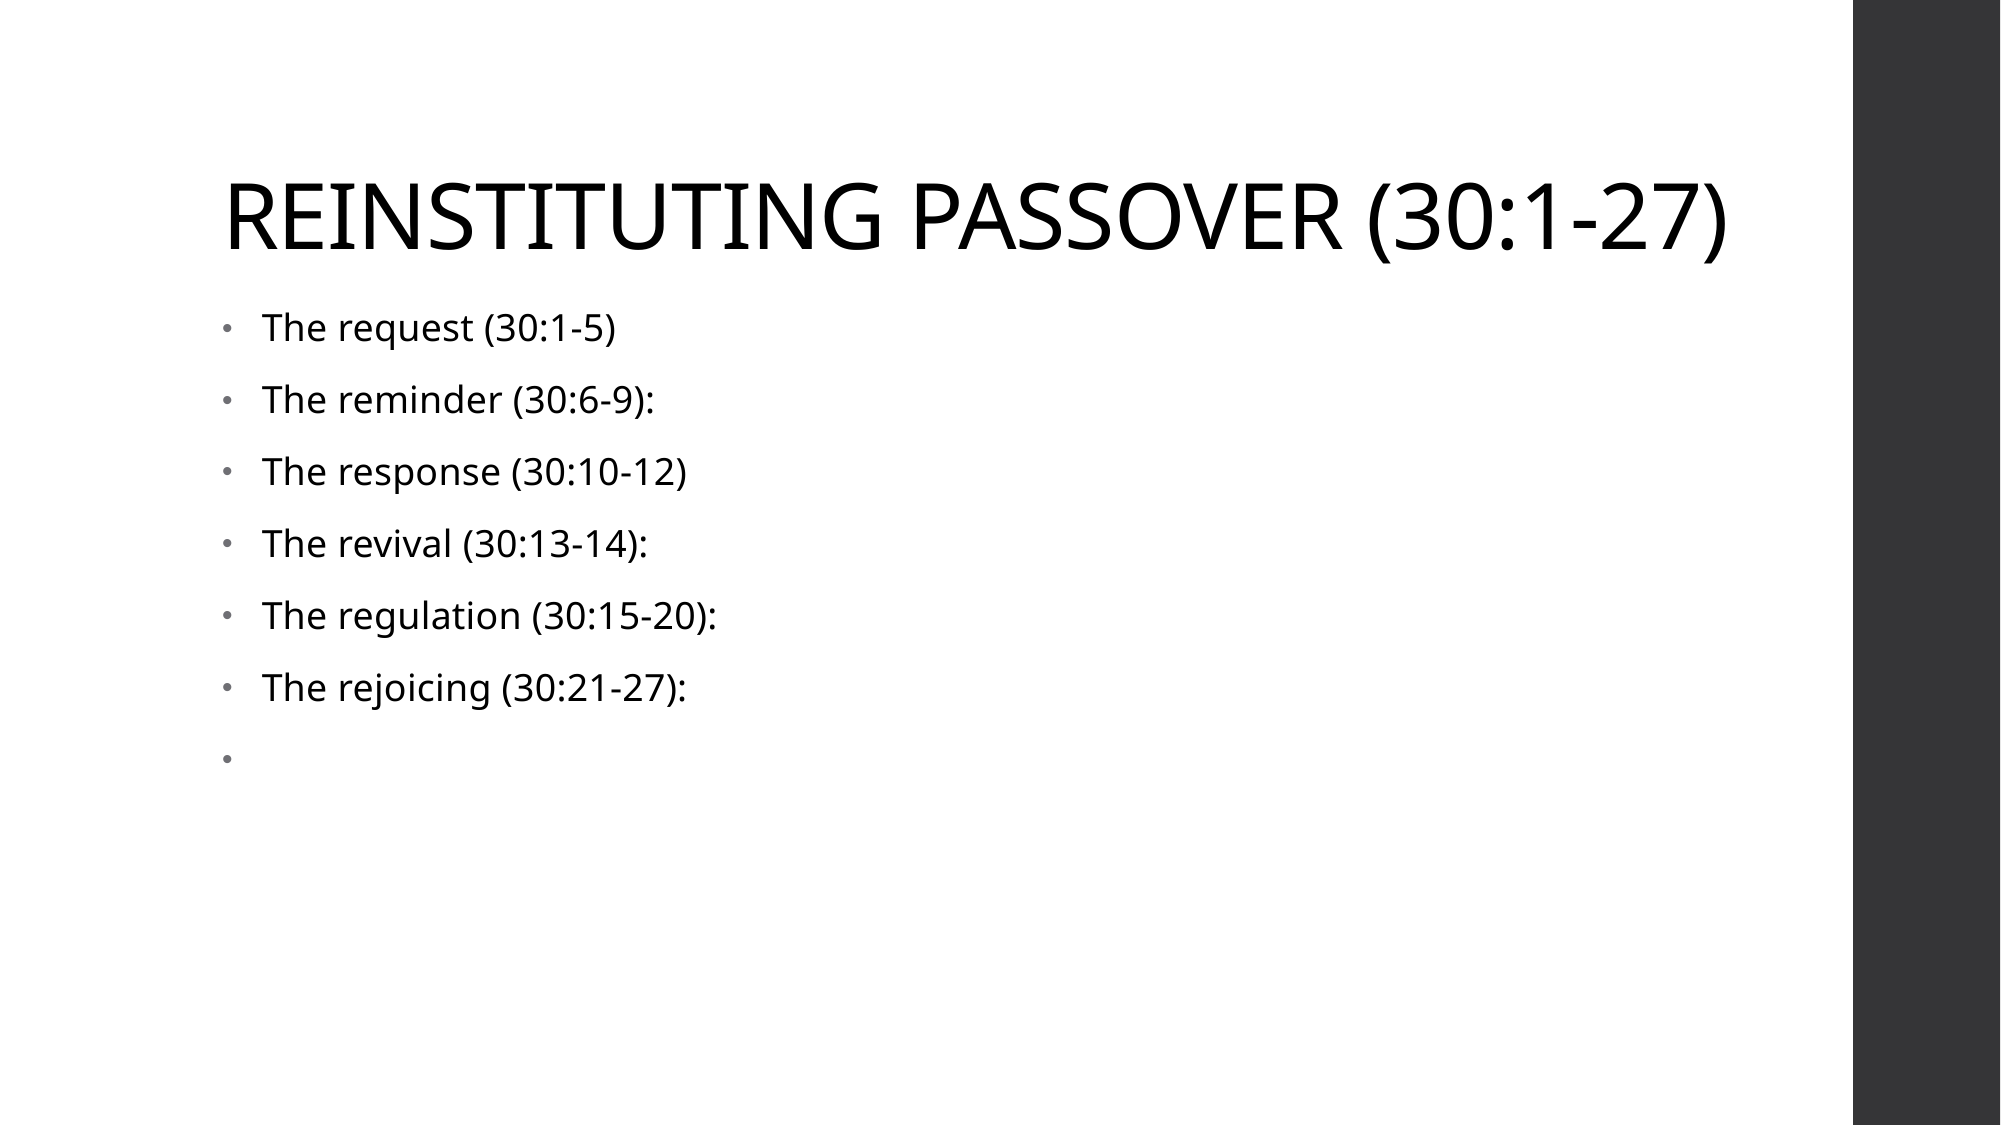

# REINSTITUTING PASSOVER (30:1-27)
 The request (30:1-5)
 The reminder (30:6-9):
 The response (30:10-12)
 The revival (30:13-14):
 The regulation (30:15-20):
 The rejoicing (30:21-27):